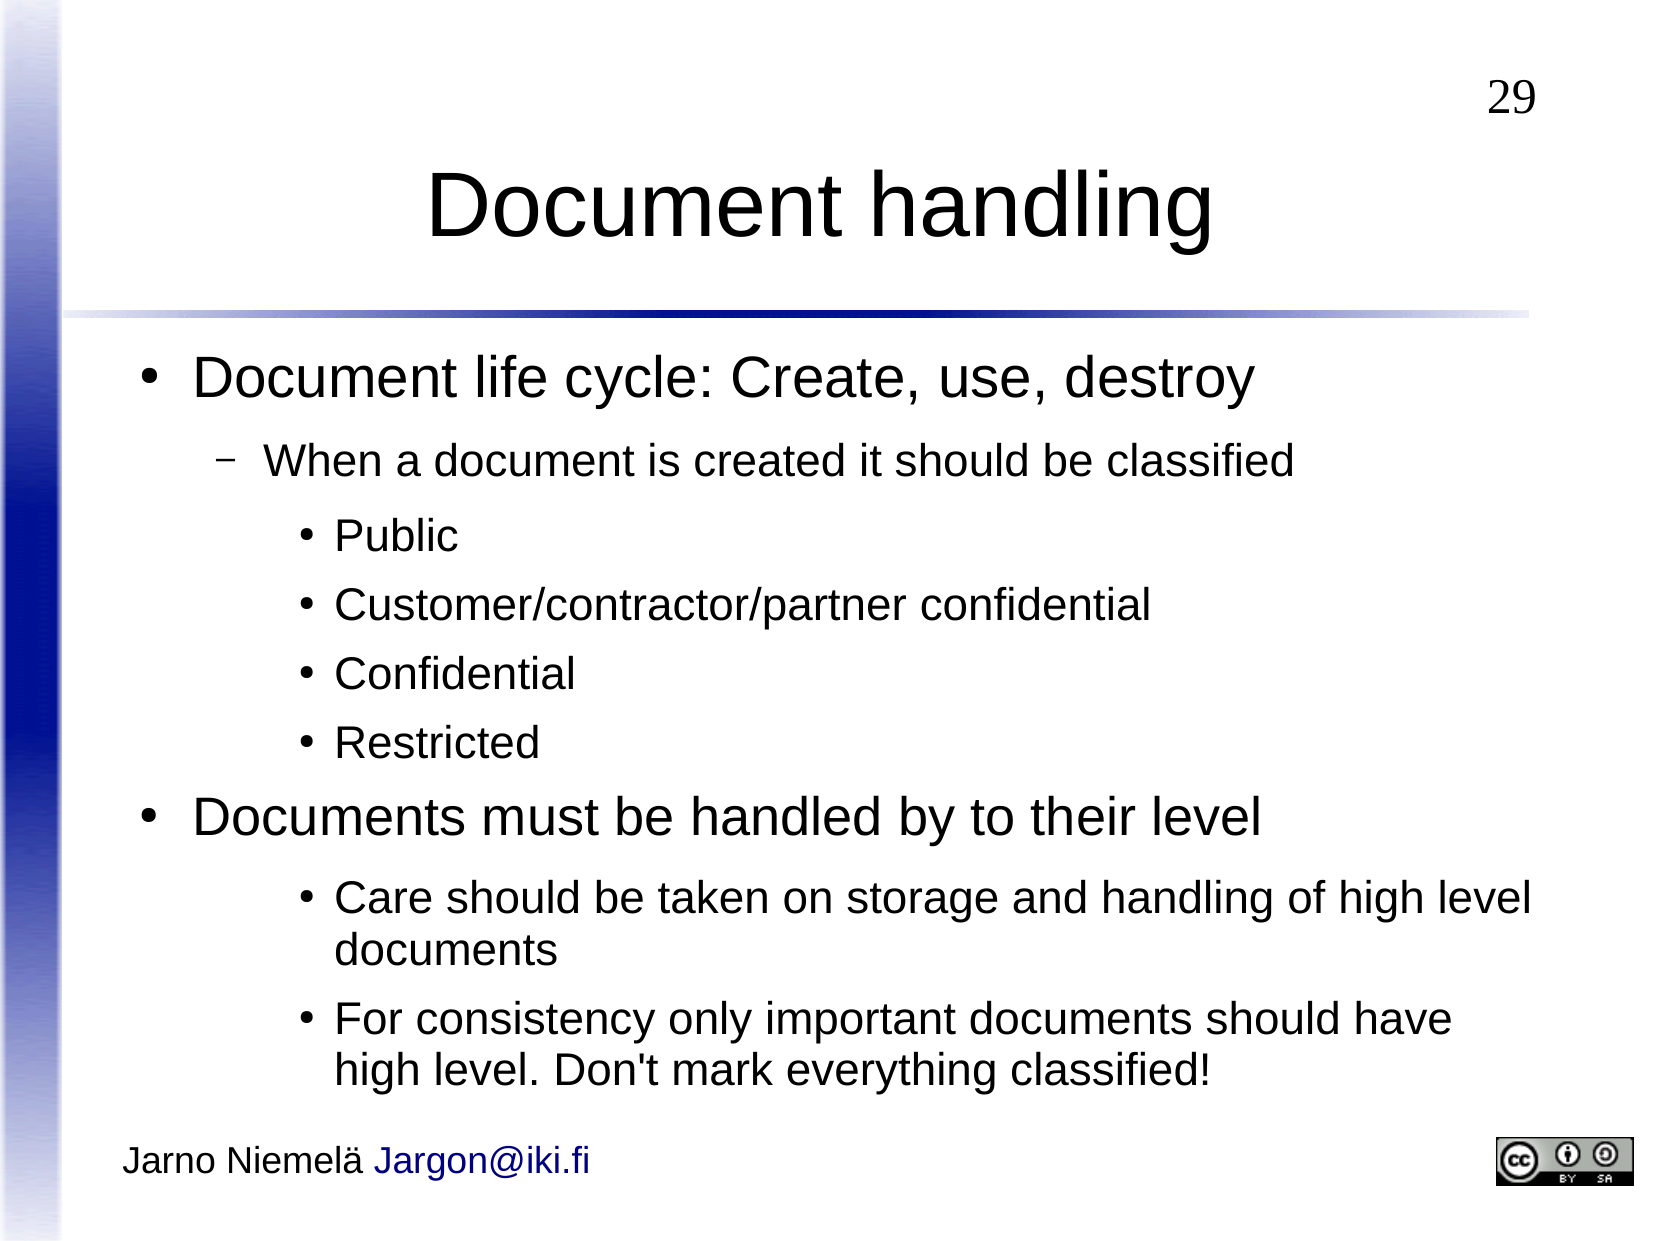

# Document handling
Document life cycle: Create, use, destroy
When a document is created it should be classified
Public
Customer/contractor/partner confidential
Confidential
Restricted
Documents must be handled by to their level
Care should be taken on storage and handling of high level documents
For consistency only important documents should have high level. Don't mark everything classified!